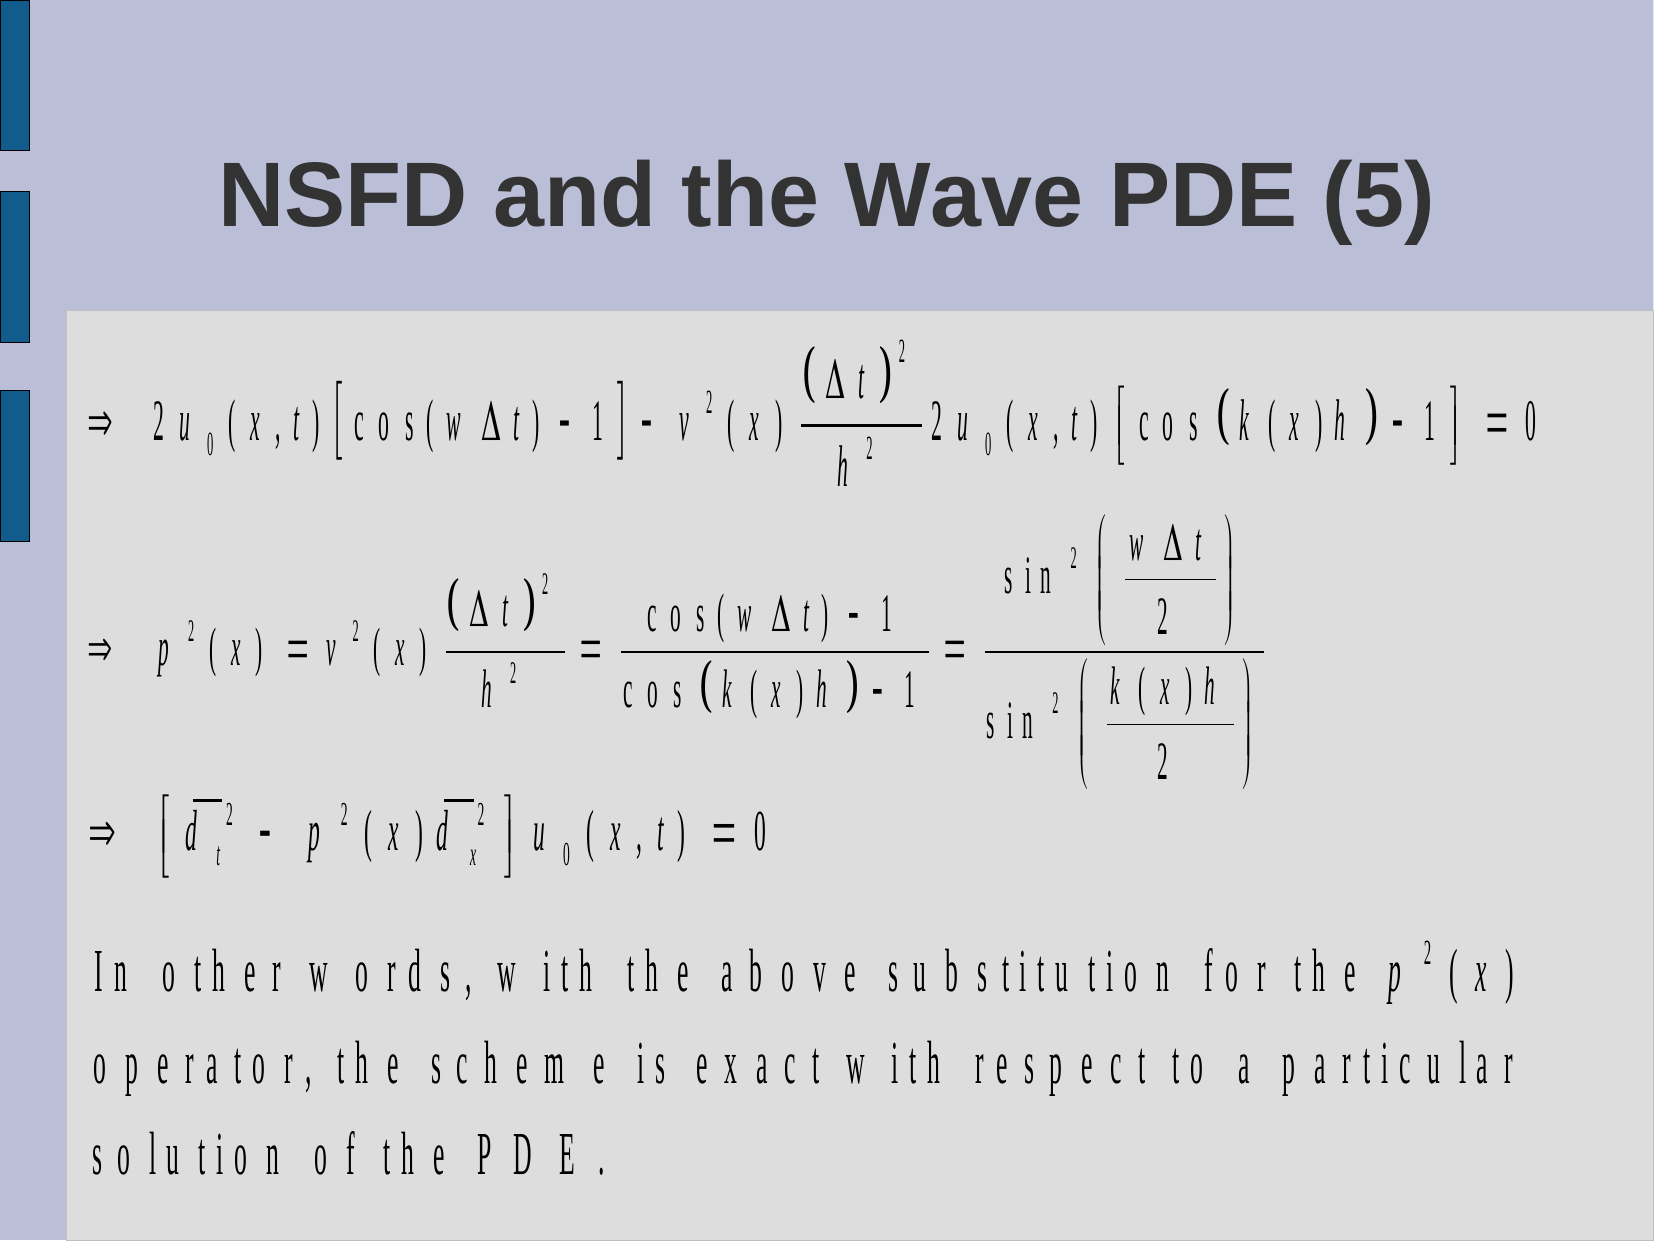

# NSFD and the Wave PDE (5)